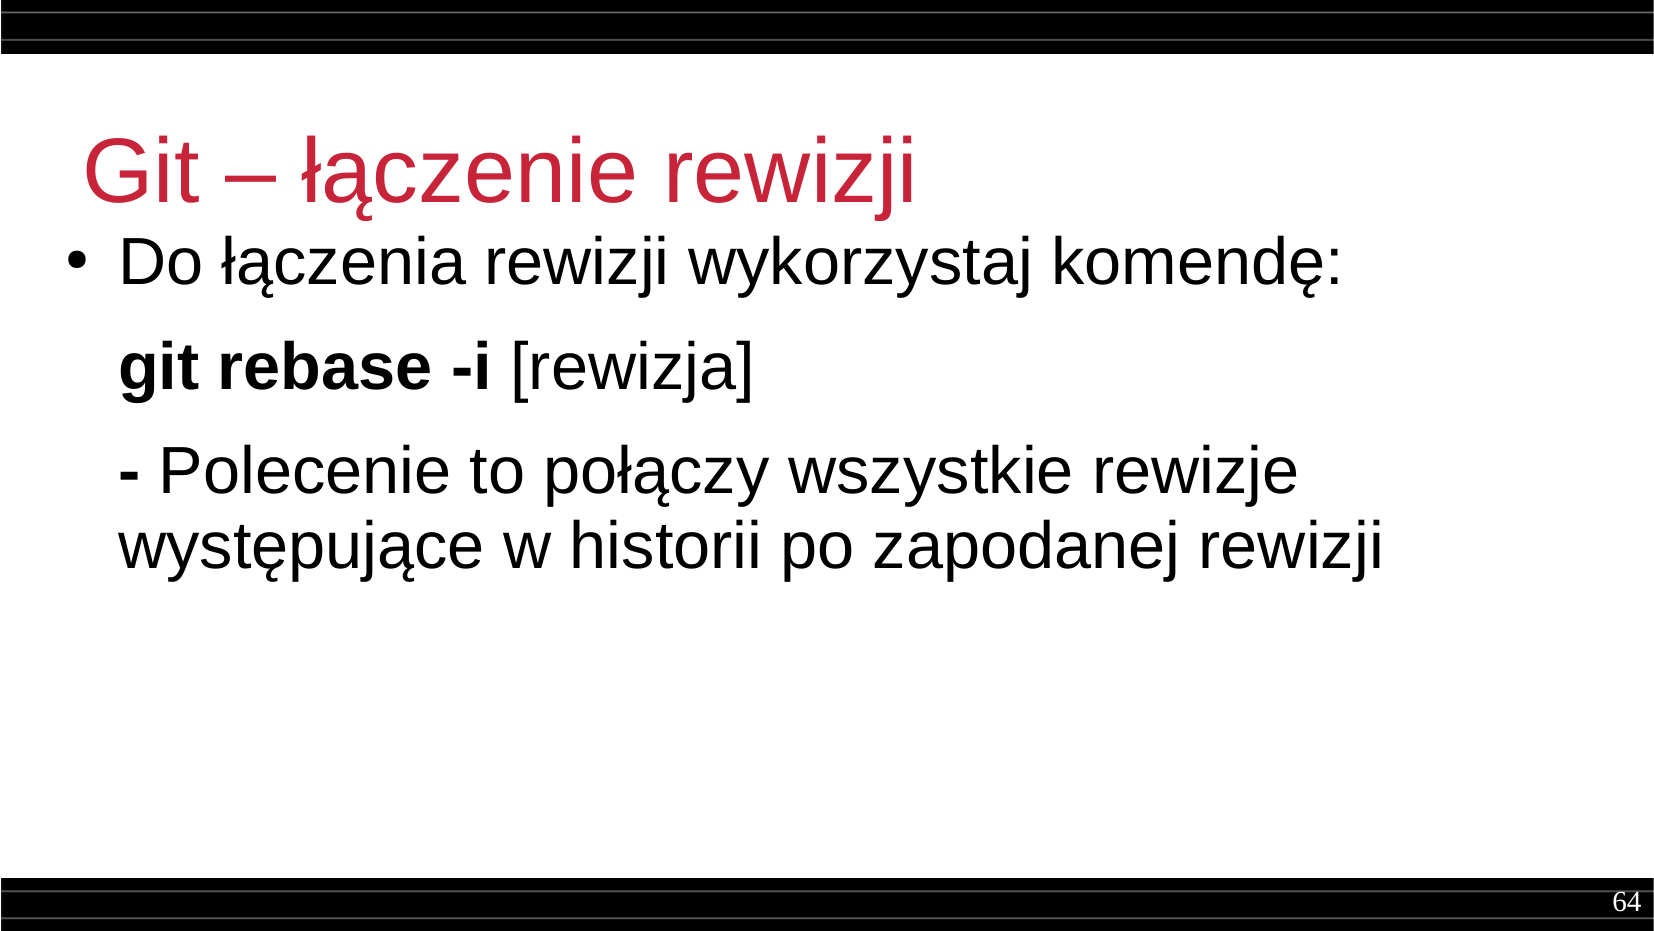

# Git – łączenie rewizji
Do łączenia rewizji wykorzystaj komendę:
git rebase -i [rewizja]
- Polecenie to połączy wszystkie rewizje występujące w historii po zapodanej rewizji